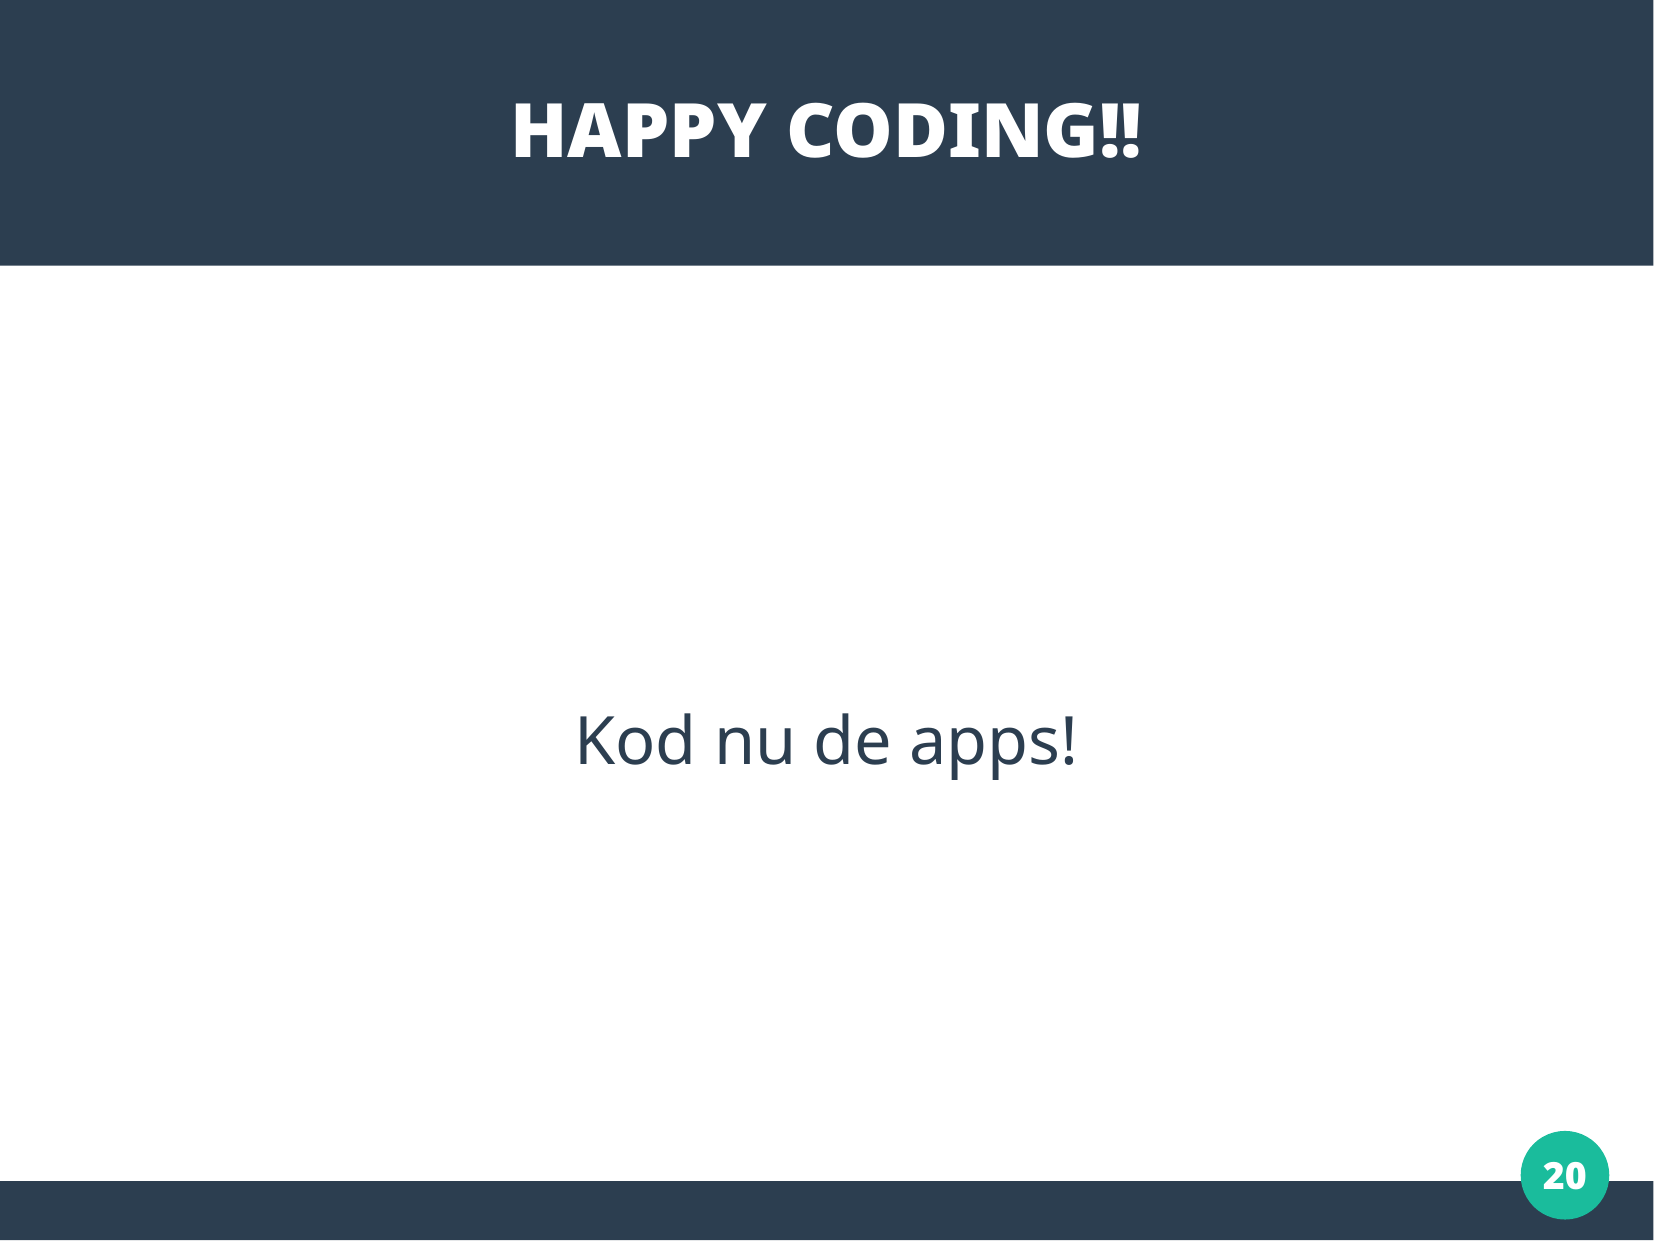

# HAPPY CODING!!
Kod nu de apps!
20